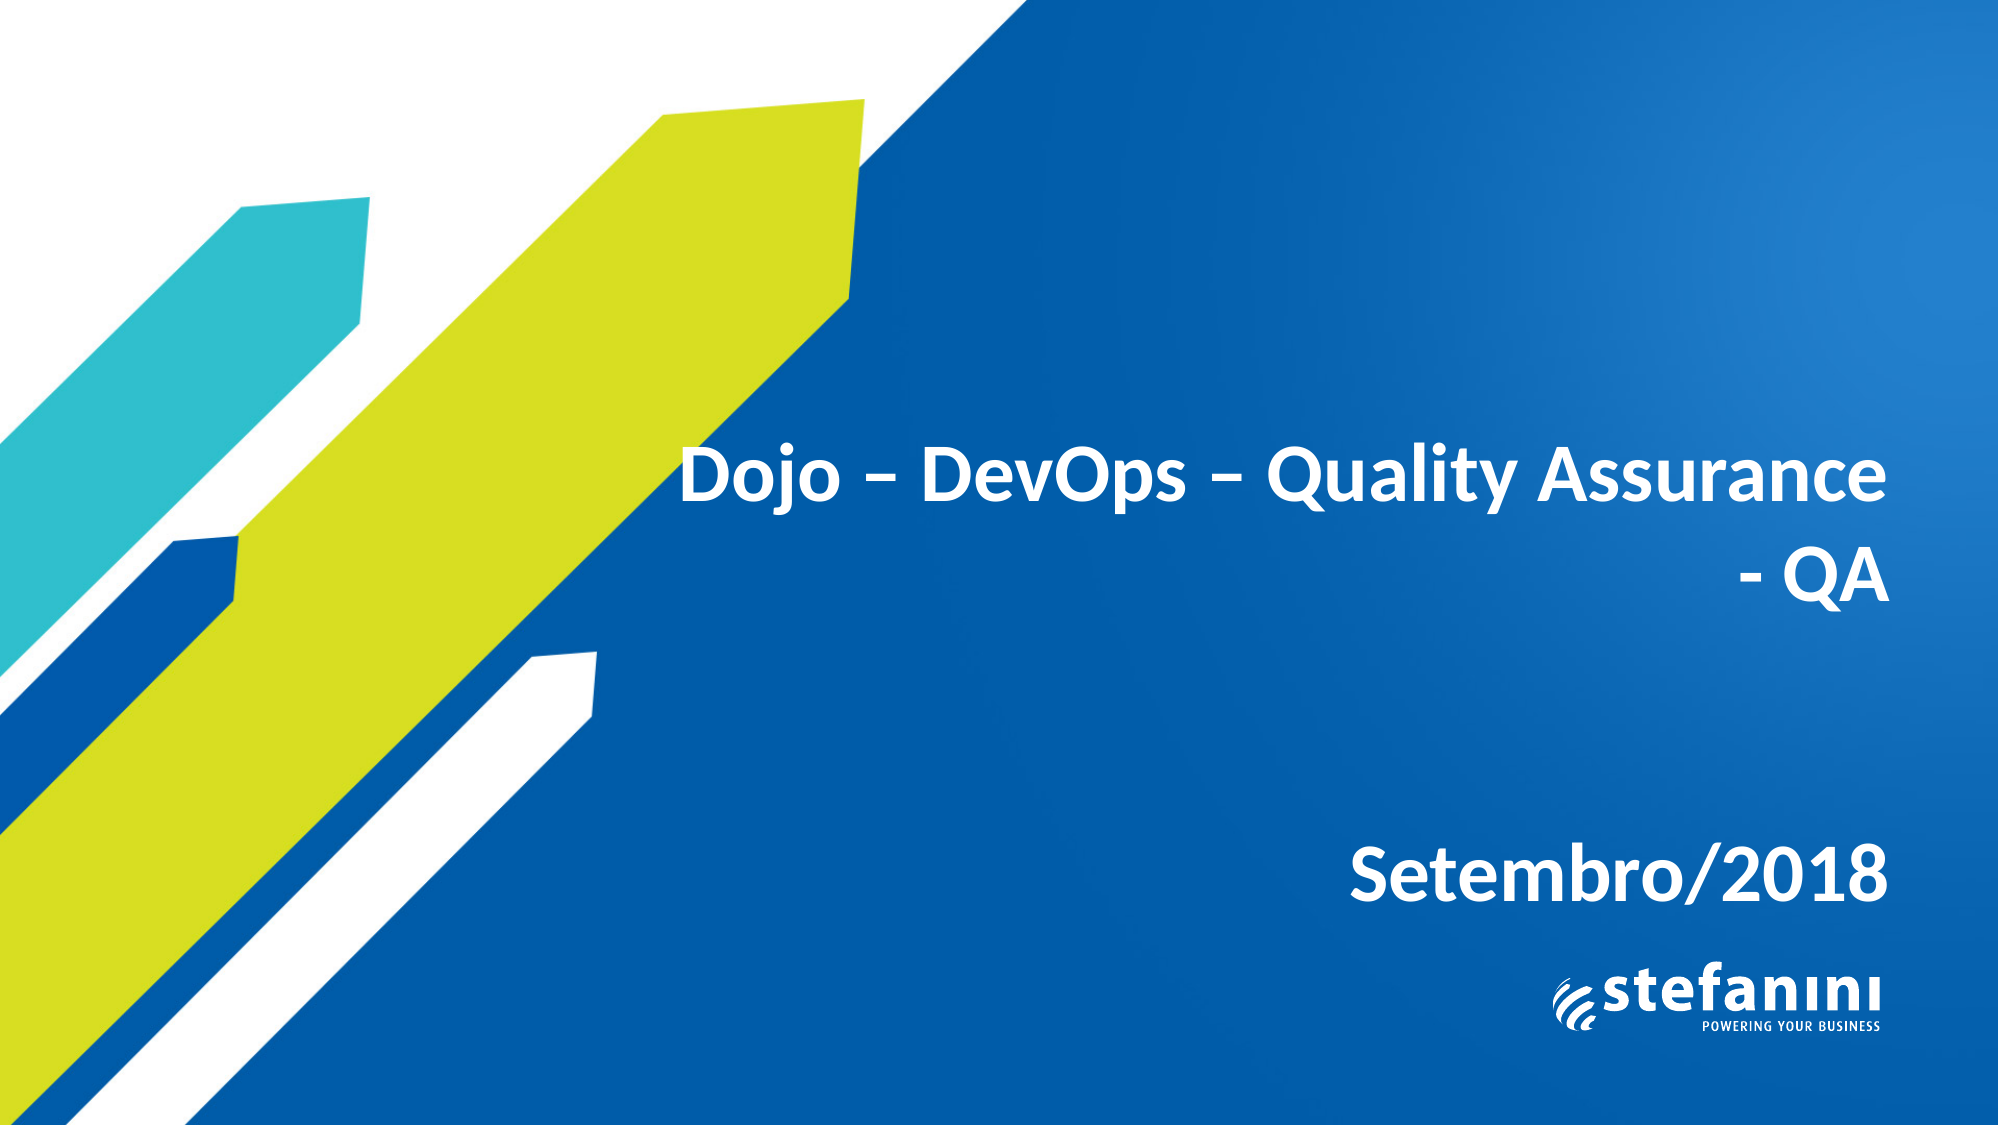

Dojo – DevOps – Quality Assurance - QA
Setembro/2018